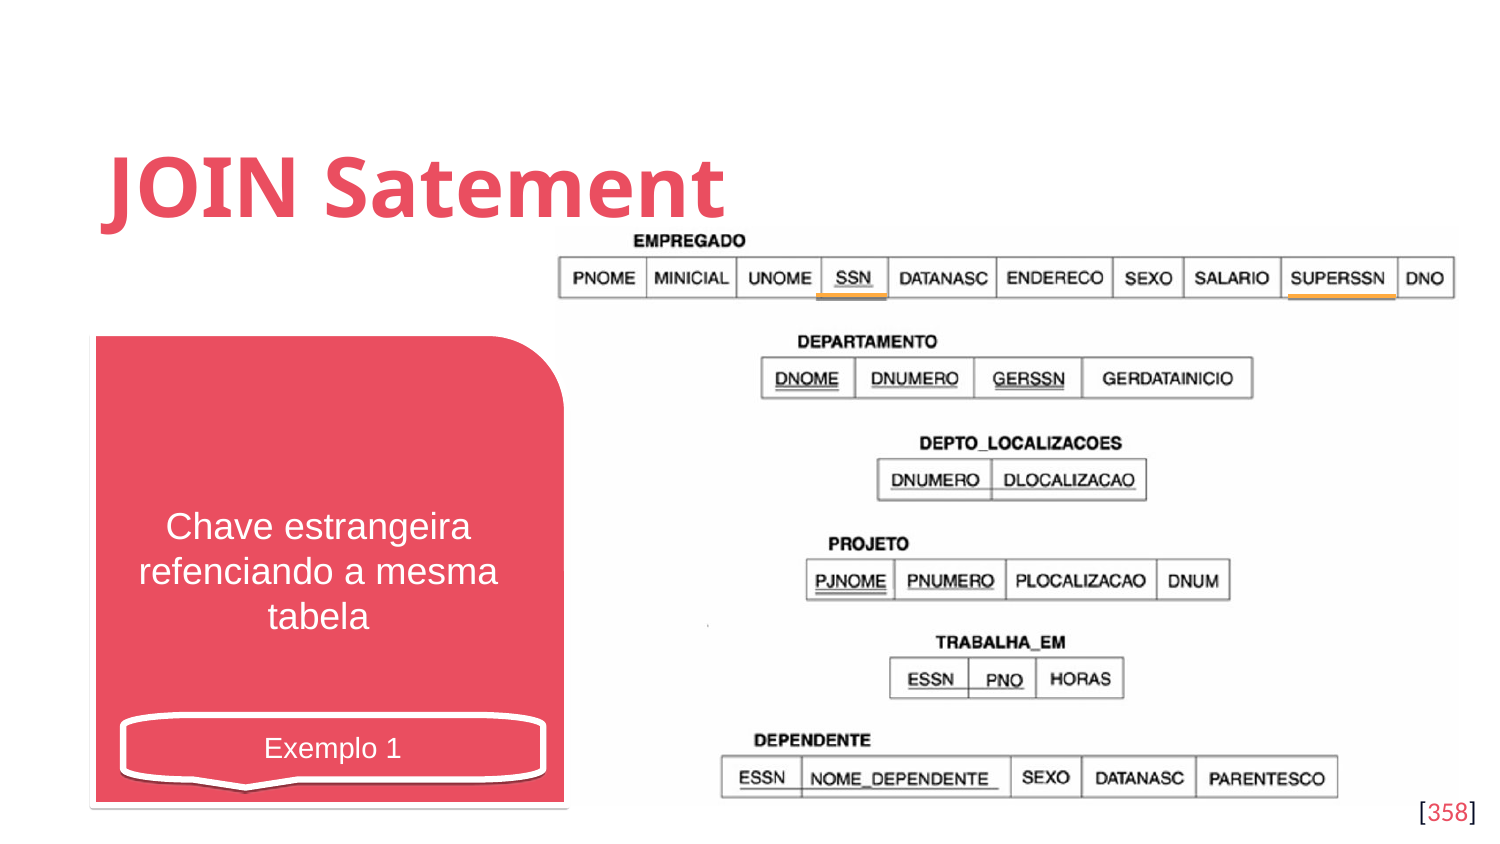

JOIN Satement
Chave estrangeira refenciando a mesma tabela
Exemplo 1